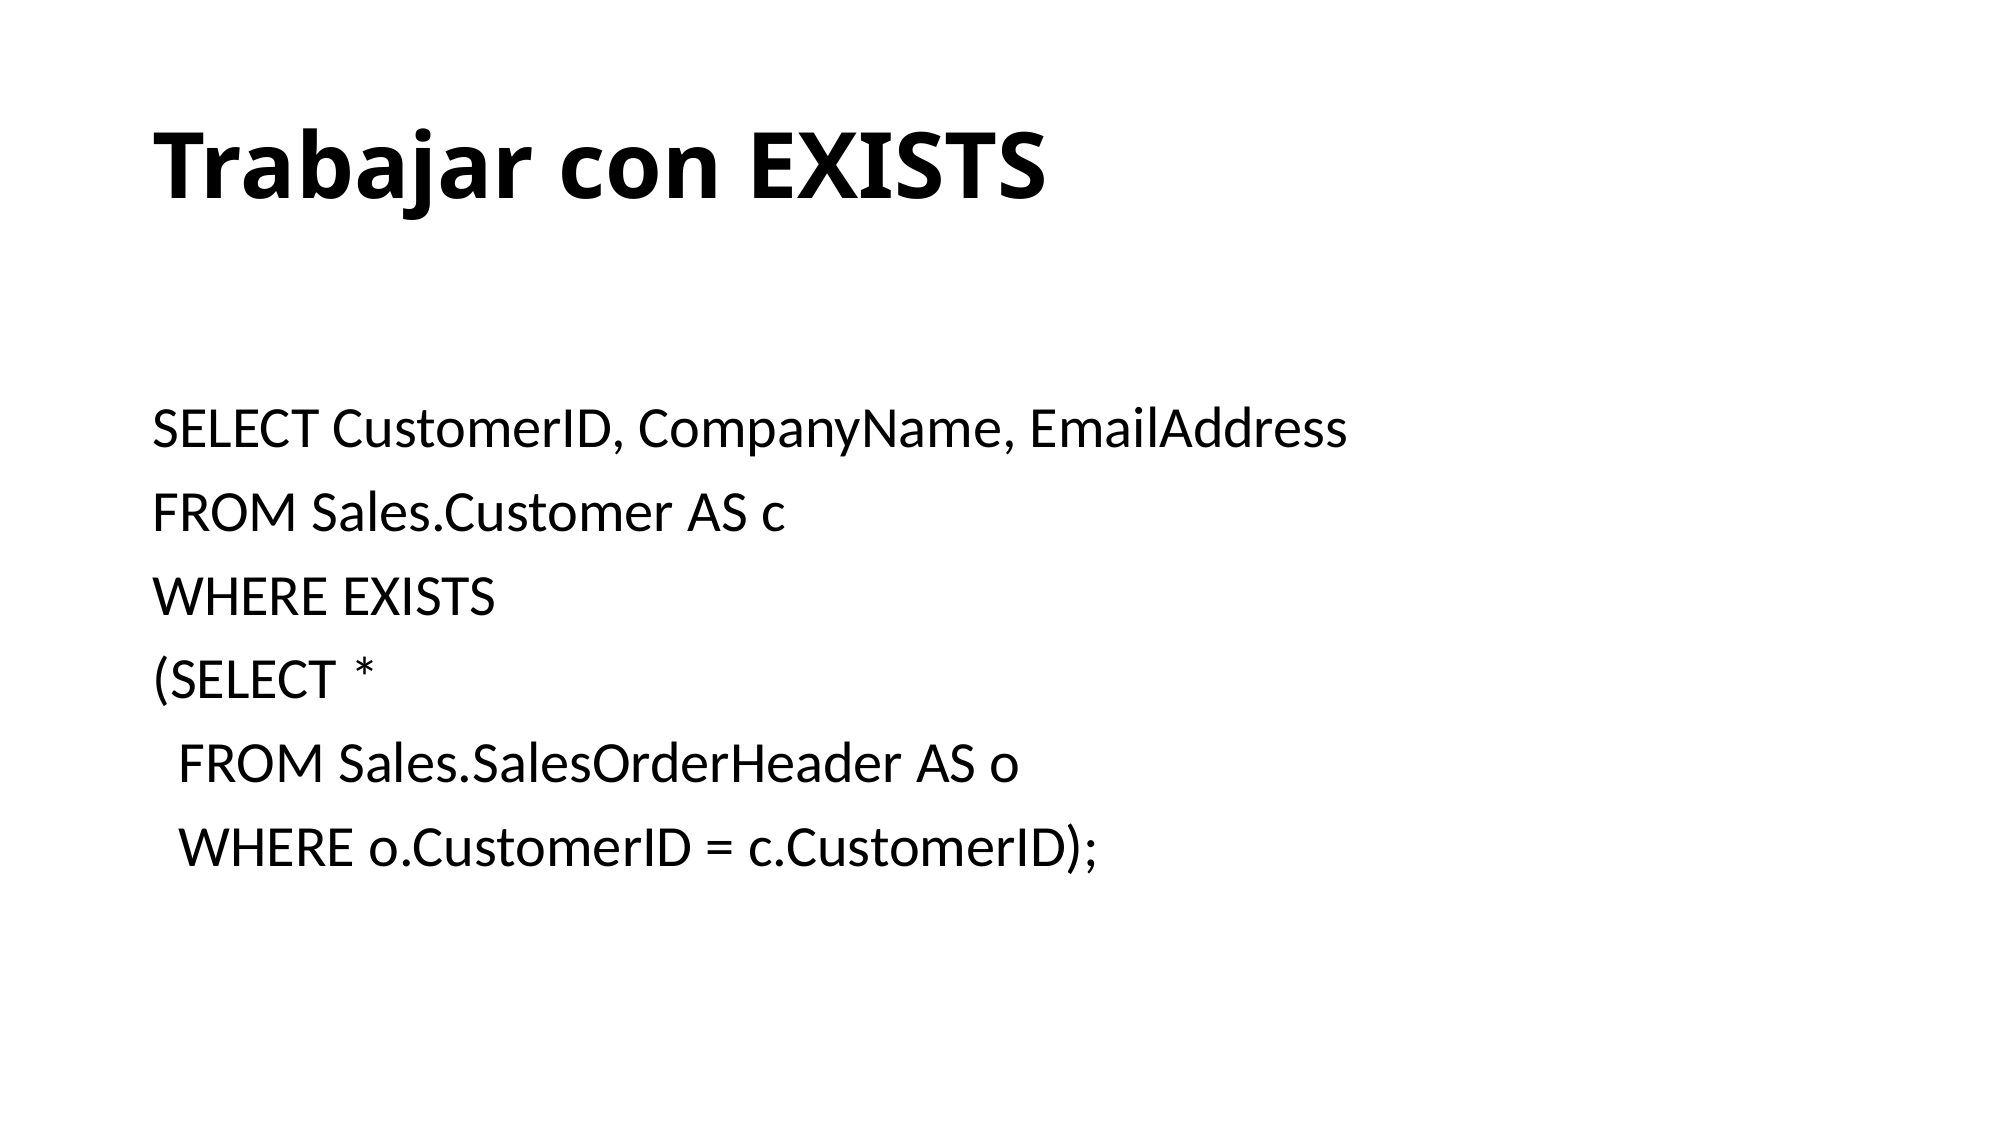

# Trabajar con EXISTS
SELECT CustomerID, CompanyName, EmailAddress
FROM Sales.Customer AS c
WHERE EXISTS
(SELECT *
 FROM Sales.SalesOrderHeader AS o
 WHERE o.CustomerID = c.CustomerID);